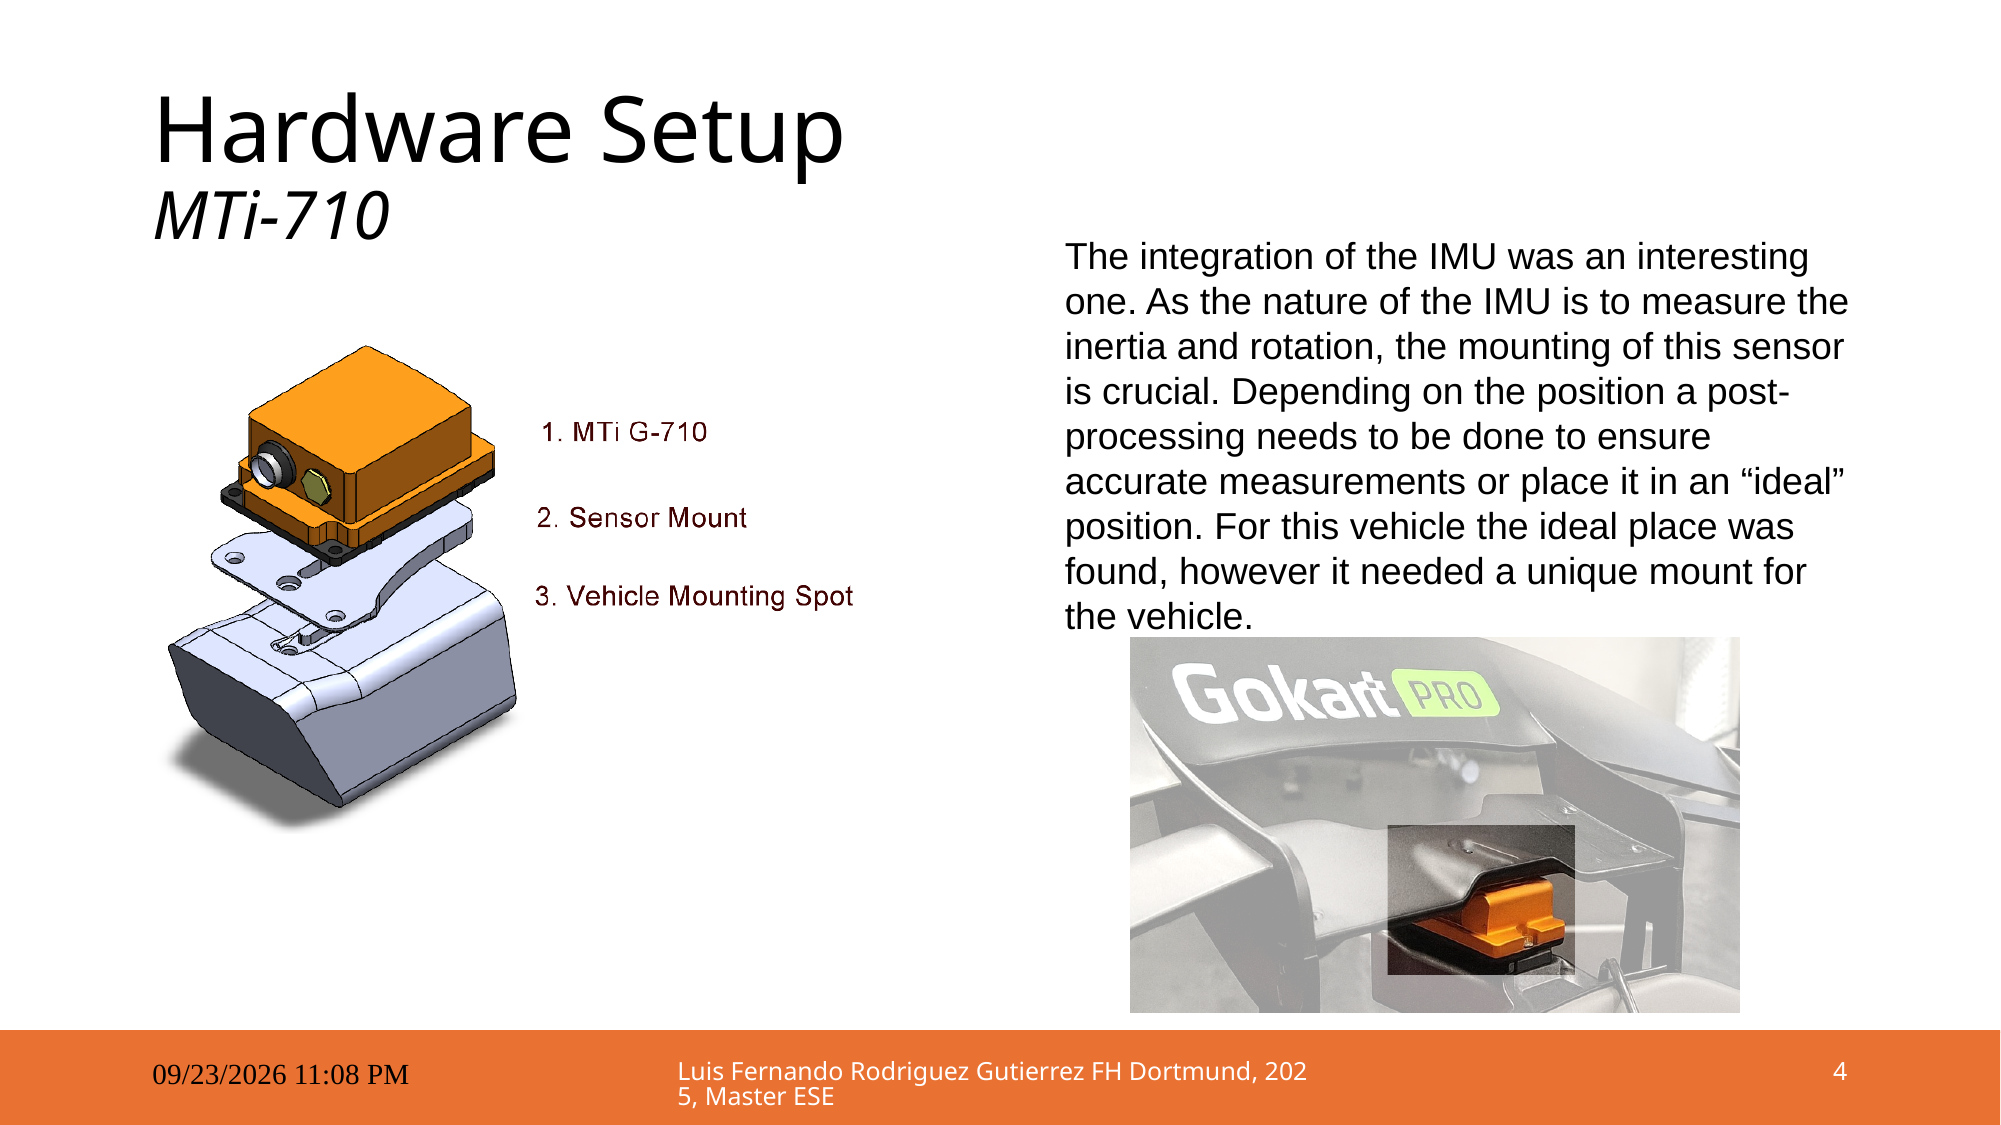

# Hardware Setup MTi-710
The integration of the IMU was an interesting one. As the nature of the IMU is to measure the inertia and rotation, the mounting of this sensor is crucial. Depending on the position a post-processing needs to be done to ensure accurate measurements or place it in an “ideal” position. For this vehicle the ideal place was found, however it needed a unique mount for the vehicle.
Luis Fernando Rodriguez Gutierrez FH Dortmund, 2025, Master ESE
4